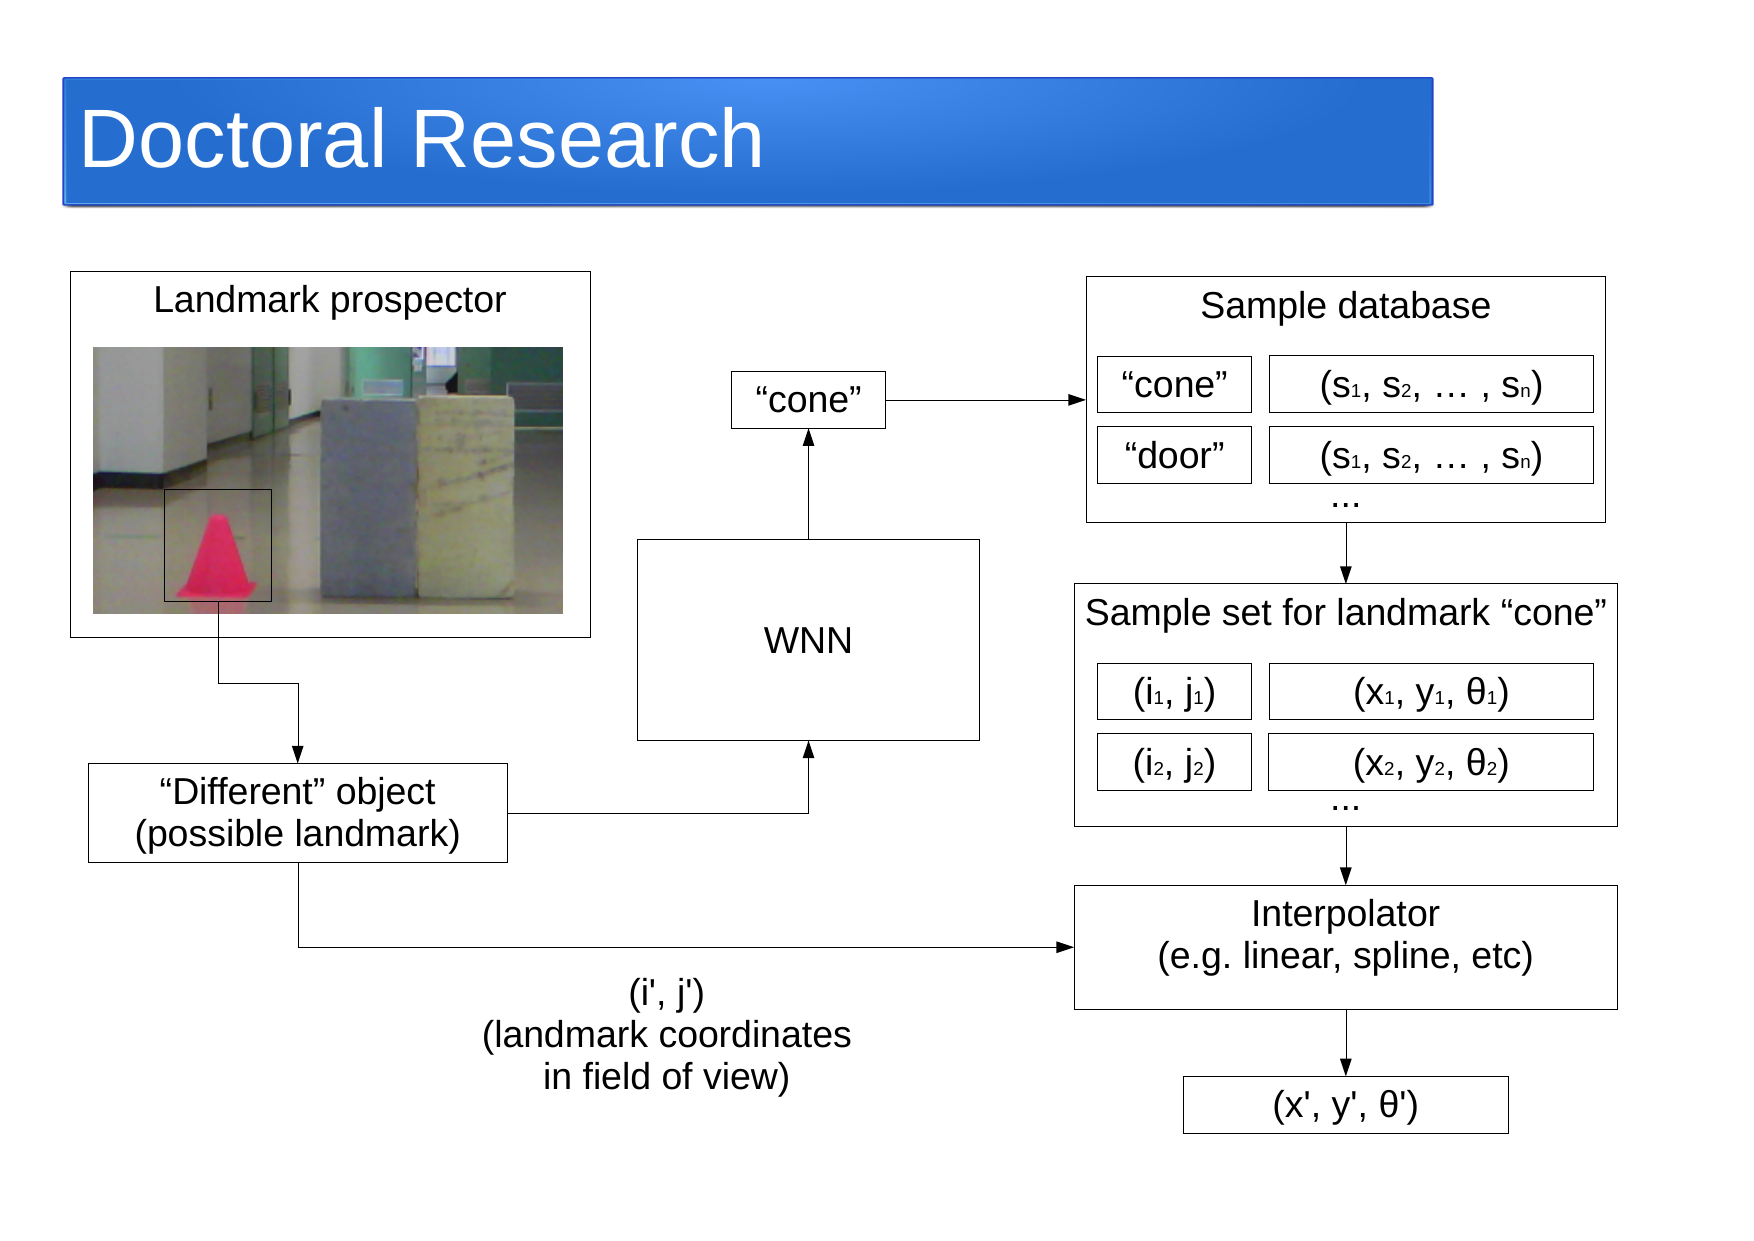

# Doctoral Research
Landmark prospector
Sample database
(s1, s2, … , sn)
“cone”
(s1, s2, … , sn)
“door”
...
“cone”
“Different” object
(possible landmark)
Sample set for landmark “cone”
(x1, y1, θ1)
(i1, j1)
(x2, y2, θ2)
(i2, j2)
...
WNN
Interpolator
(e.g. linear, spline, etc)
(i', j')
(landmark coordinates
in field of view)
(x', y', θ')